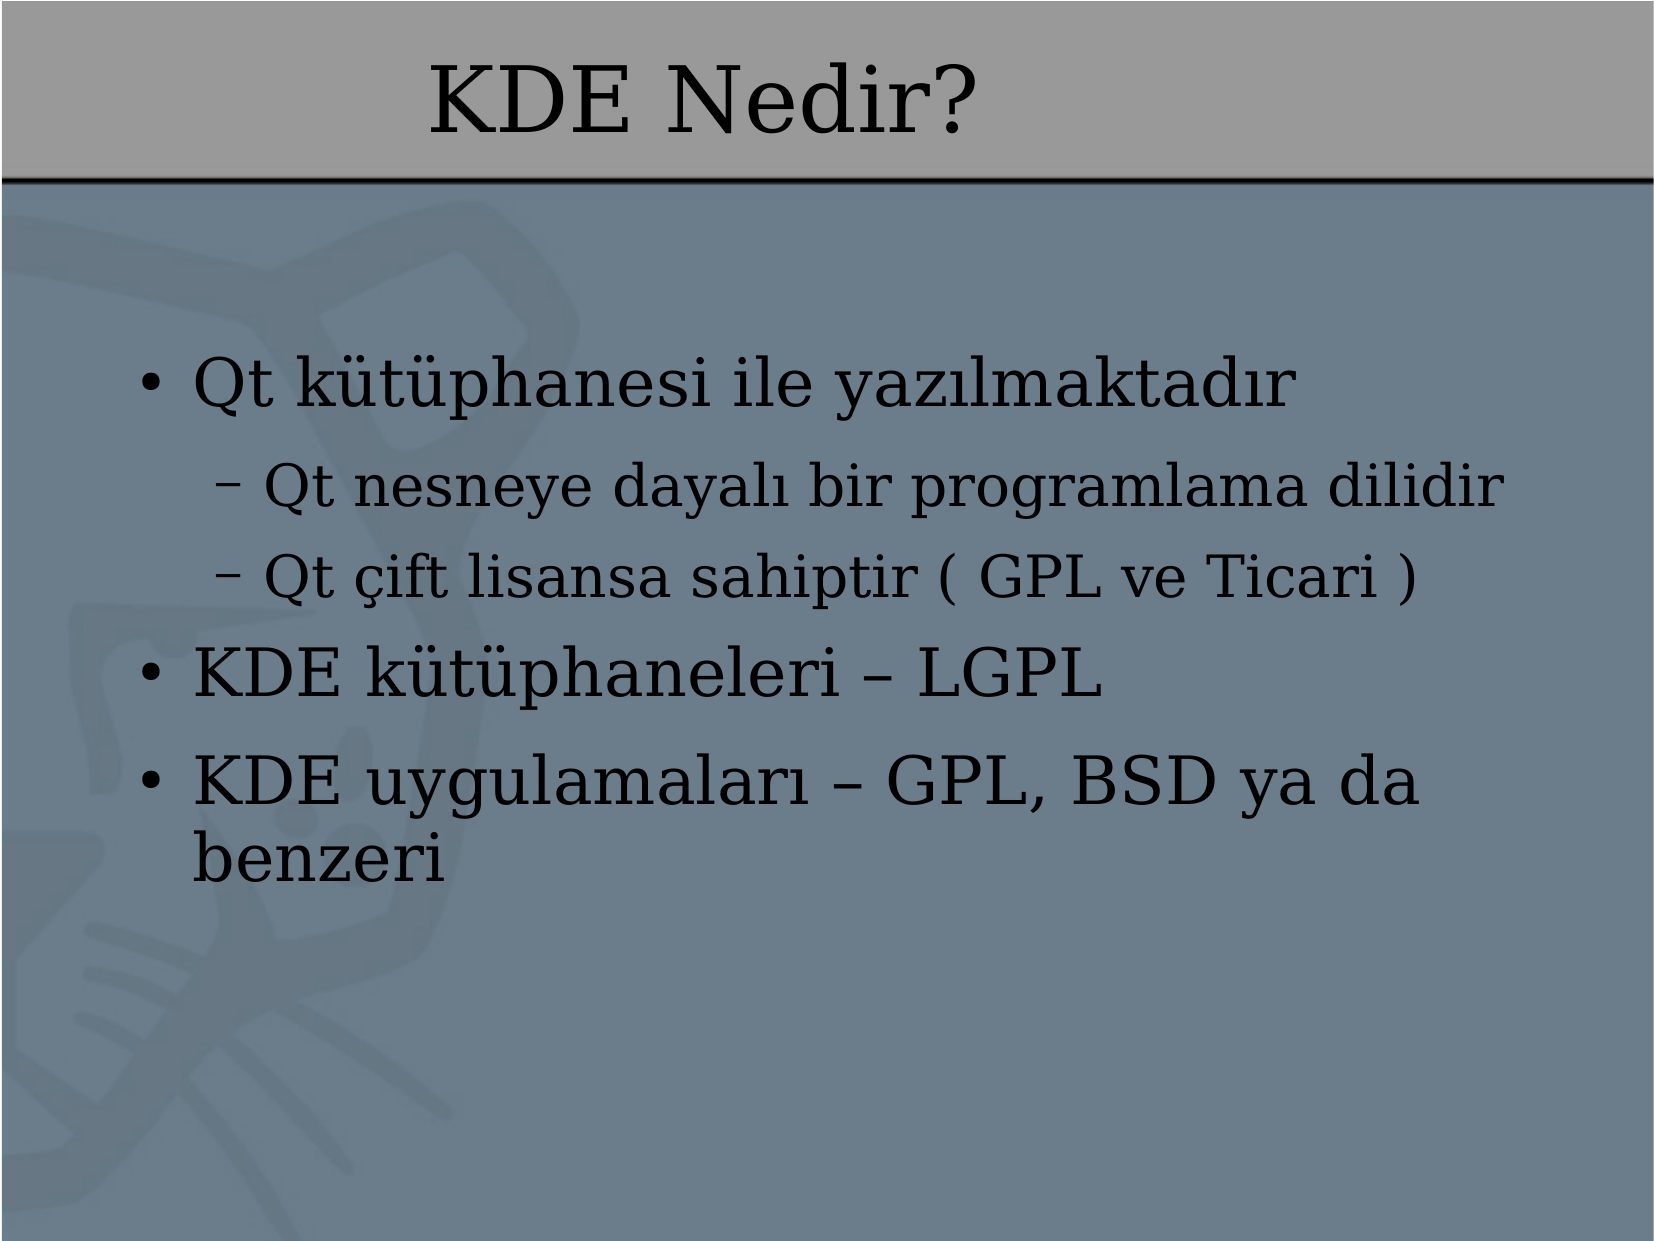

# KDE Nedir?
Qt kütüphanesi ile yazılmaktadır
Qt nesneye dayalı bir programlama dilidir
Qt çift lisansa sahiptir ( GPL ve Ticari )
KDE kütüphaneleri – LGPL
KDE uygulamaları – GPL, BSD ya da benzeri